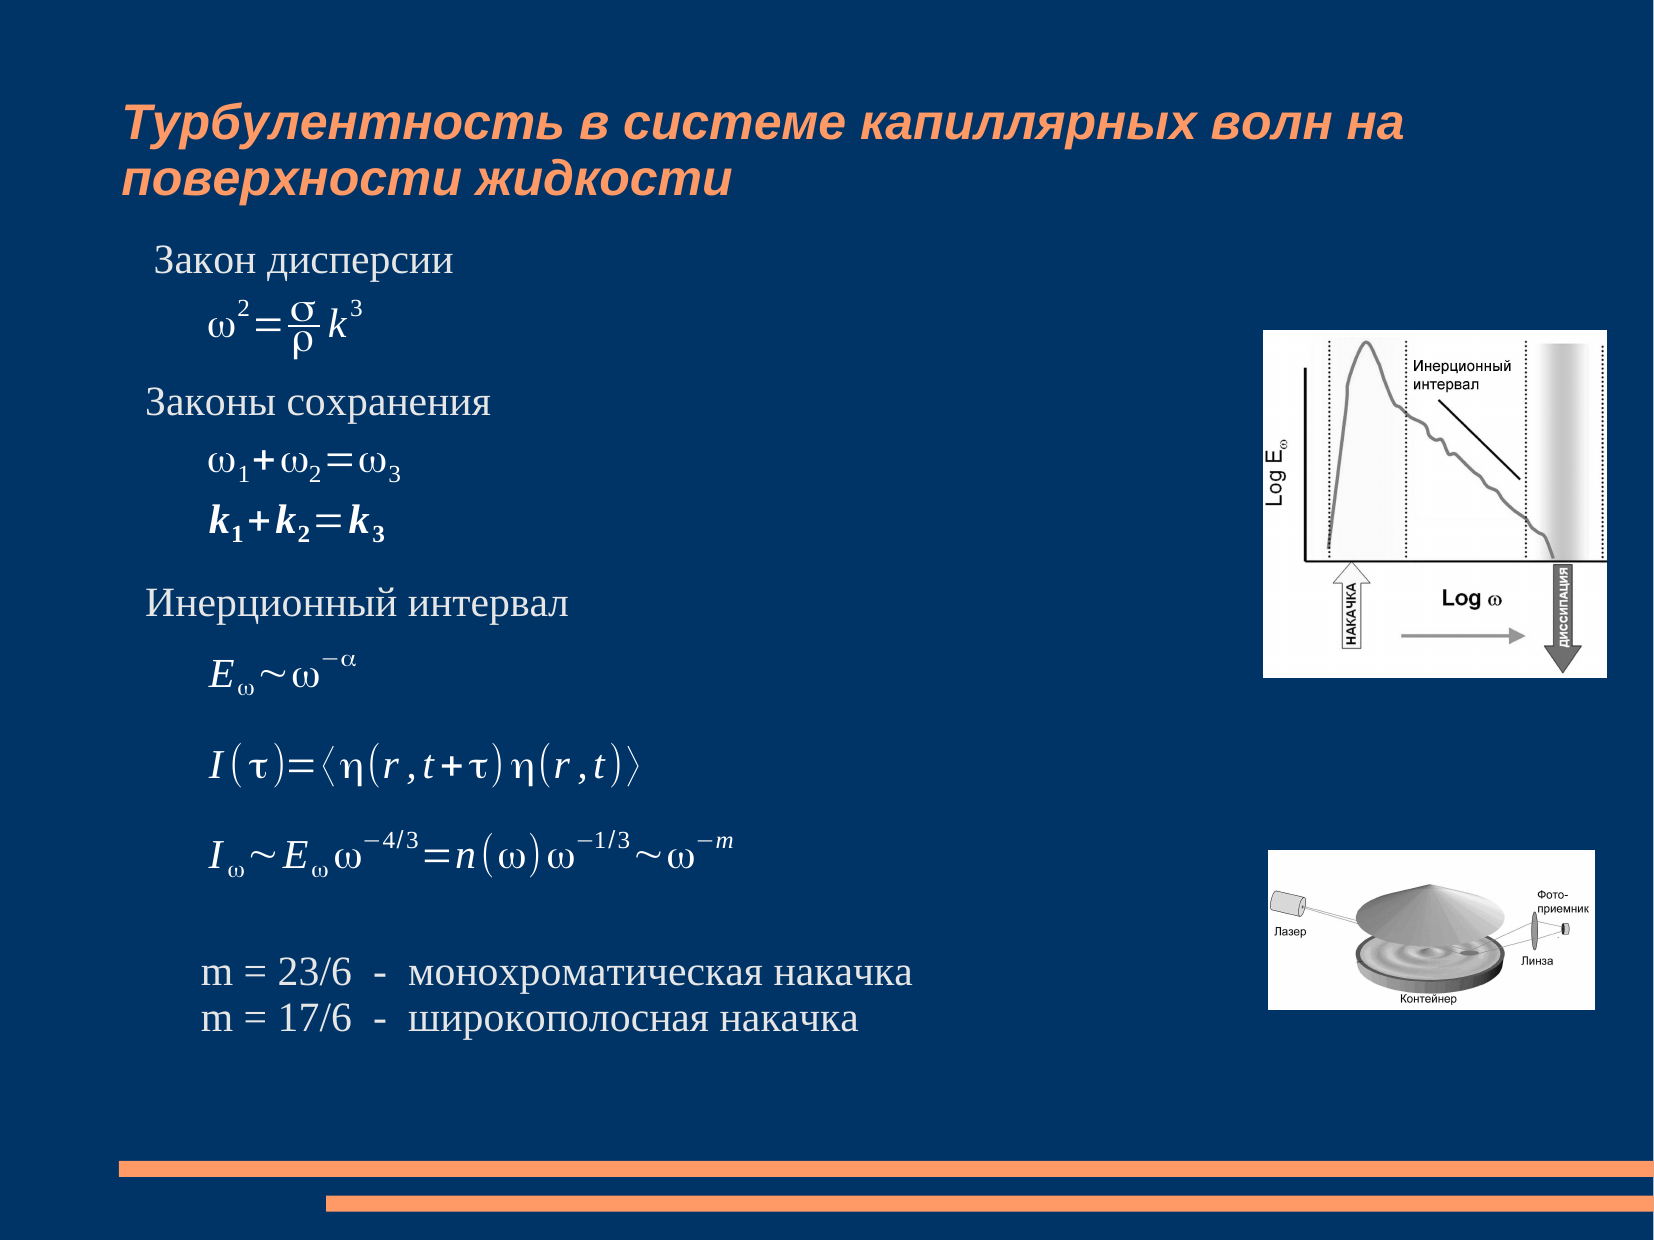

# Турбулентность в системе капиллярных волн на поверхности жидкости
Закон дисперсии
Законы сохранения
Инерционный интервал
m = 23/6 - монохроматическая накачка
m = 17/6 - широкополосная накачка